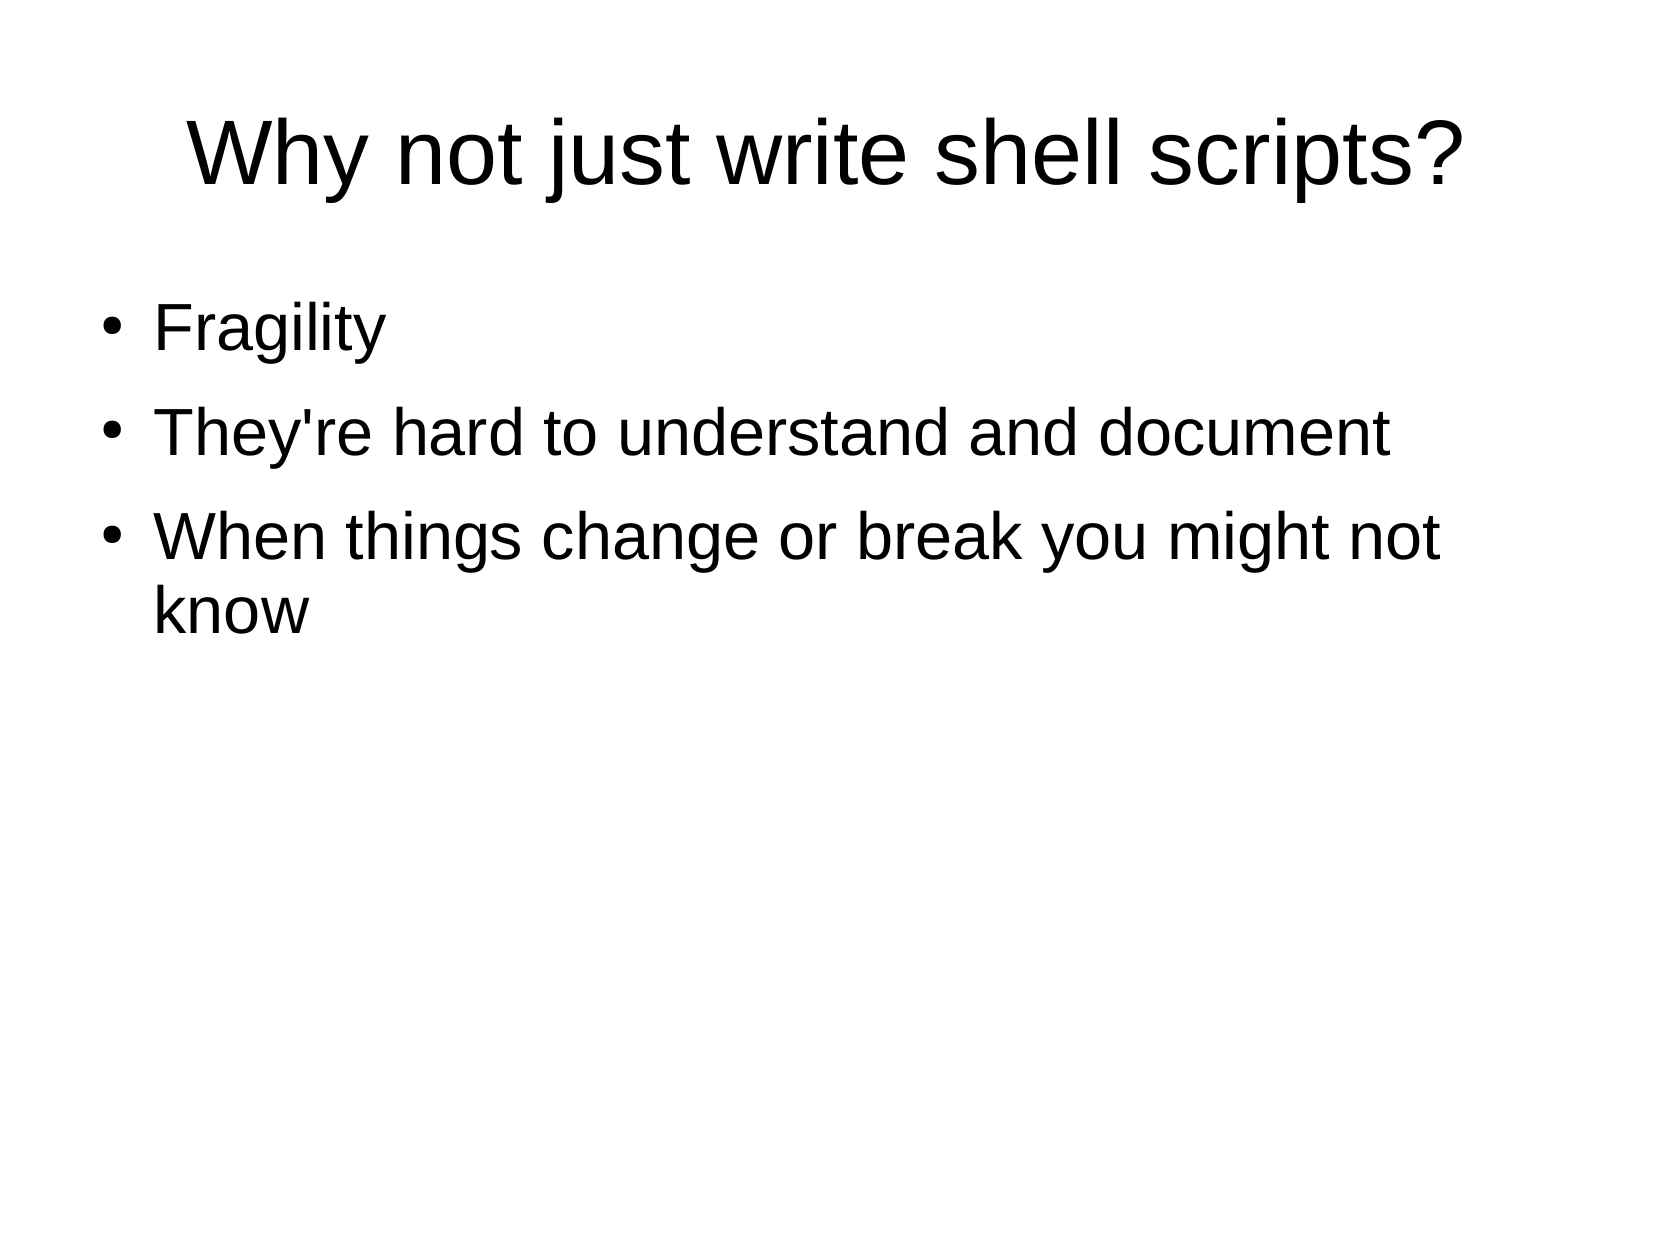

# Why not just write shell scripts?
Fragility
They're hard to understand and document
When things change or break you might not know